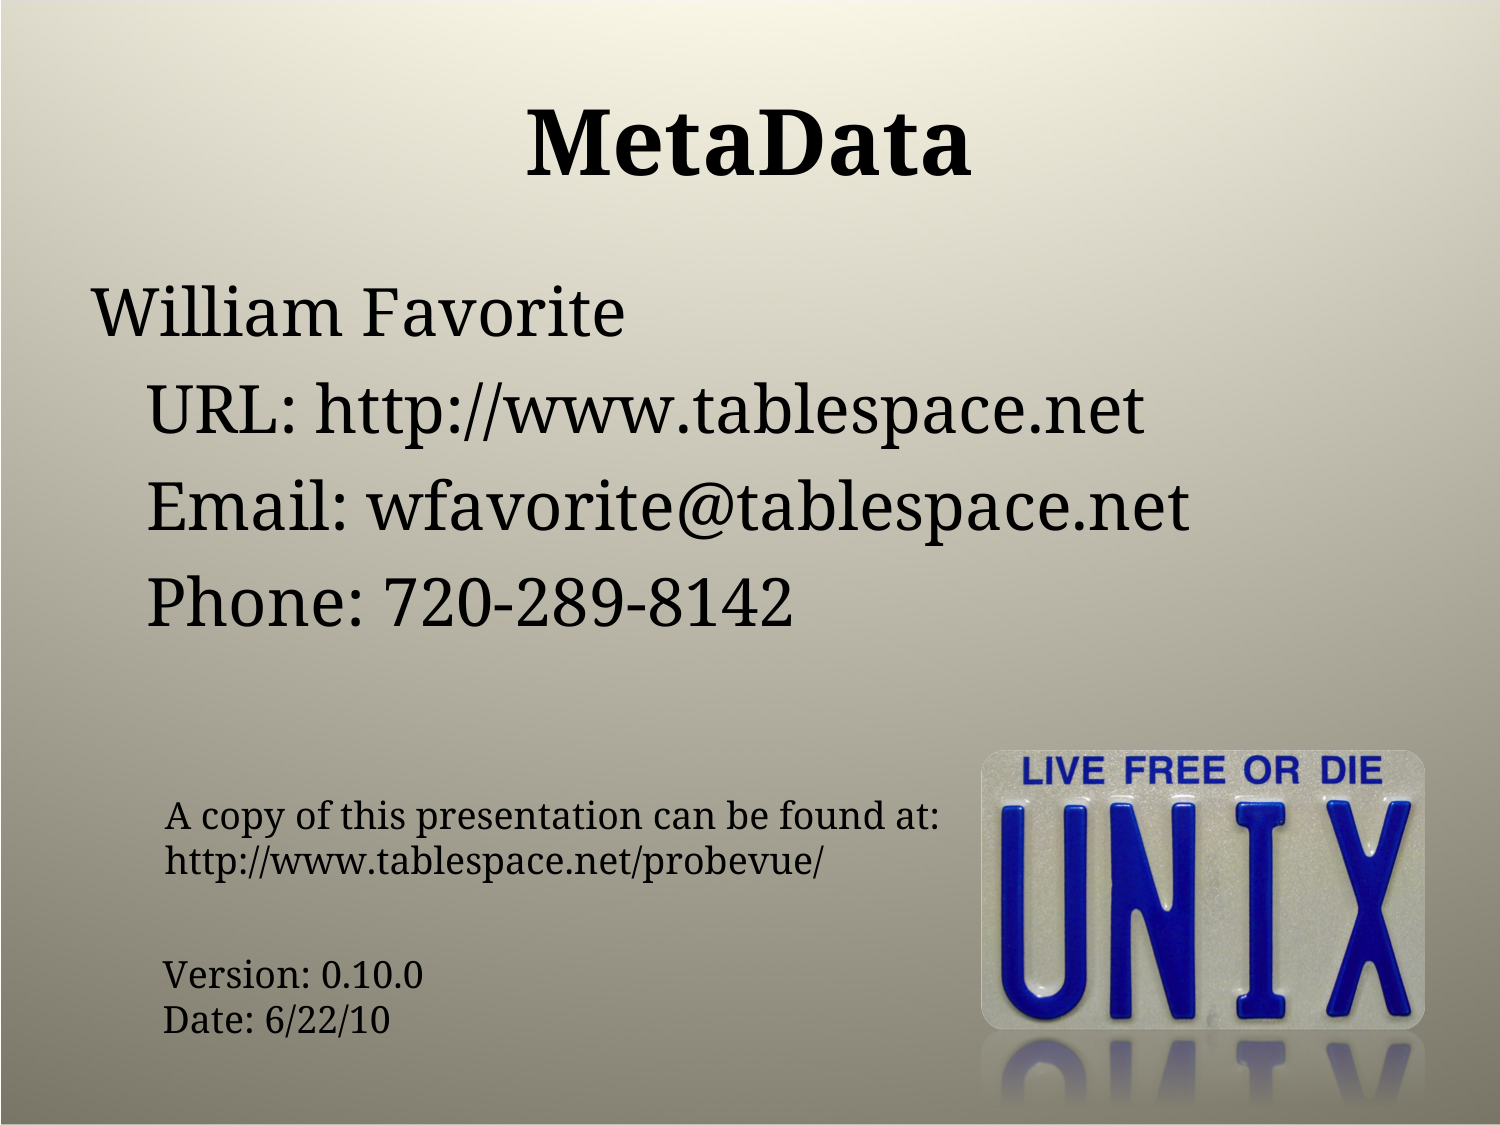

# MetaData
William Favorite
	URL: http://www.tablespace.net
	Email: wfavorite@tablespace.net
	Phone: 720-289-8142
A copy of this presentation can be found at:
http://www.tablespace.net/probevue/
Version: 0.10.0
Date: 6/22/10